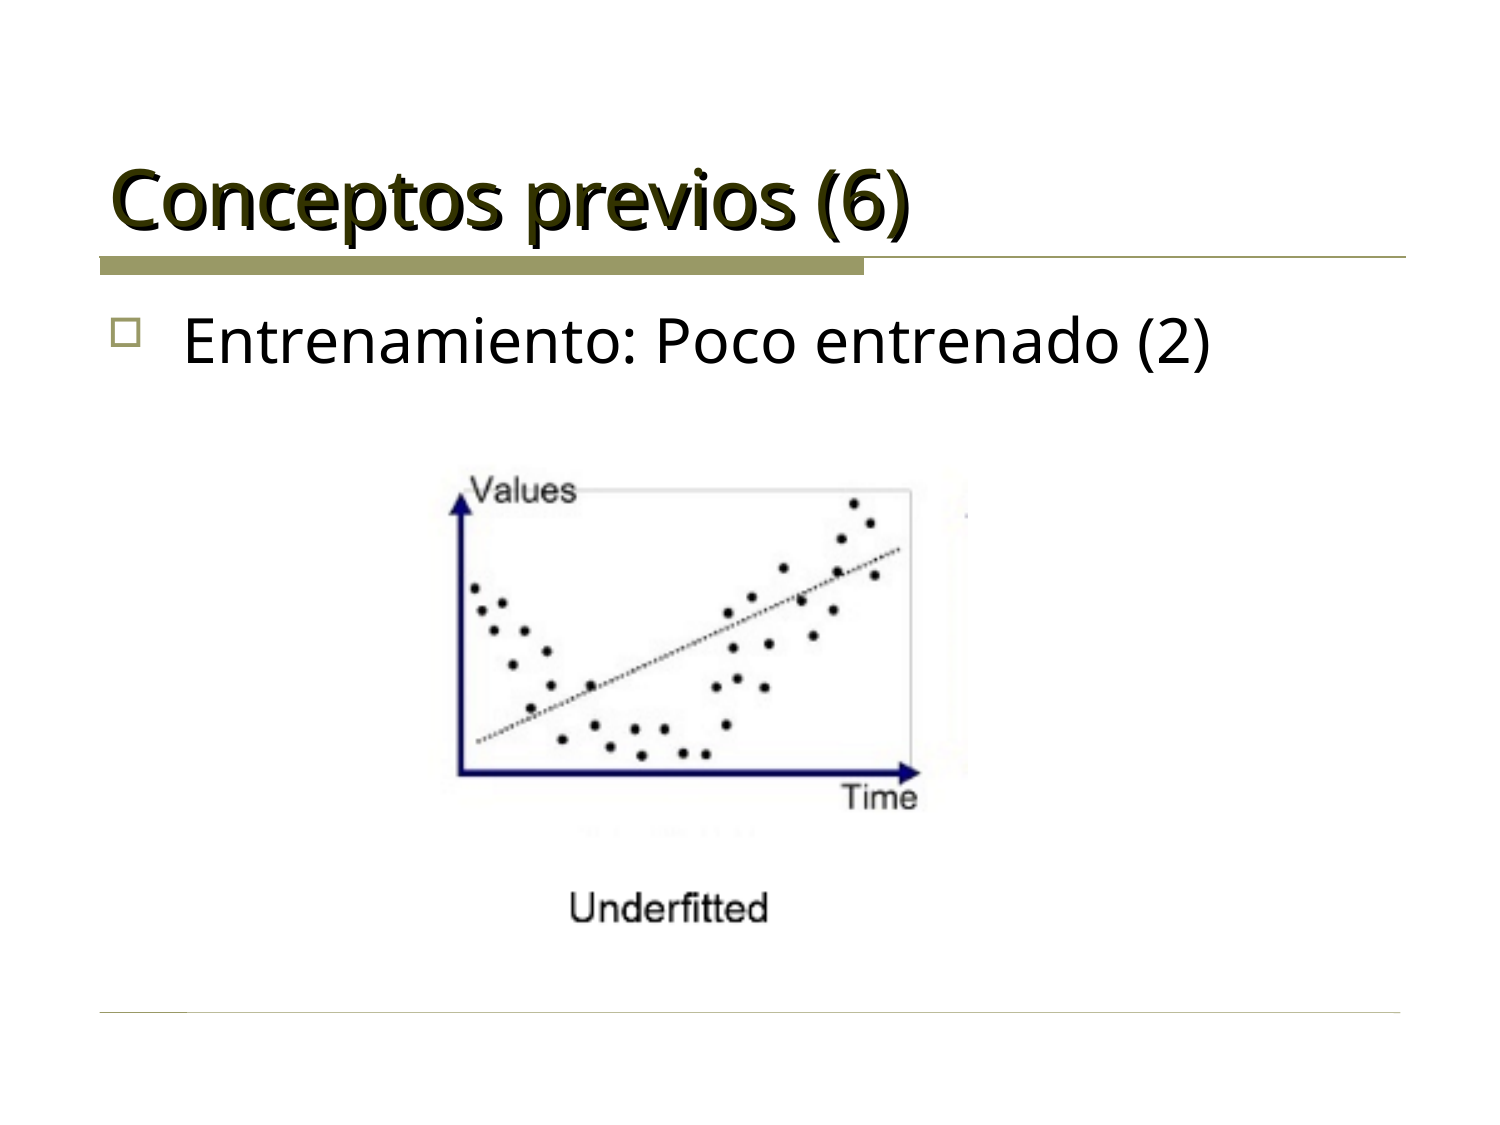

# Conceptos previos (6)
Entrenamiento: Poco entrenado (2)